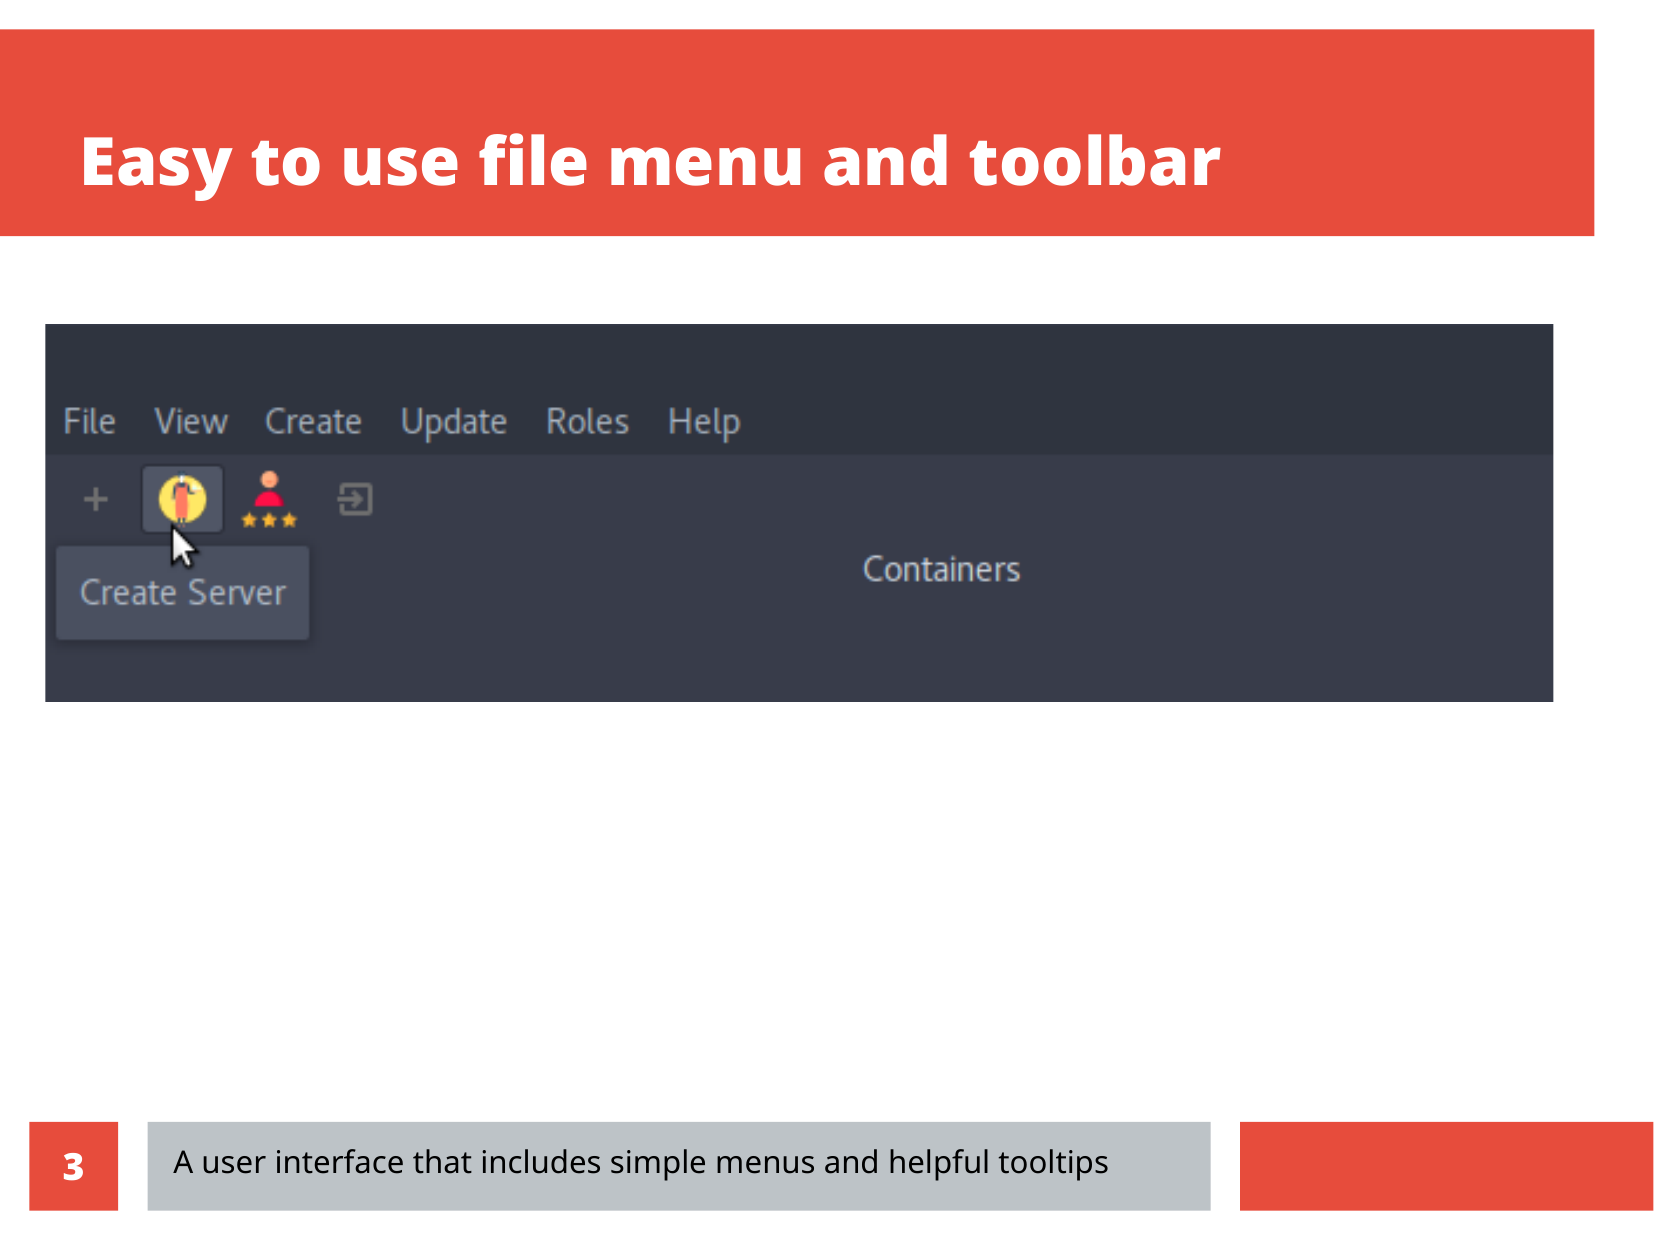

Easy to use file menu and toolbar
#
3
A user interface that includes simple menus and helpful tooltips